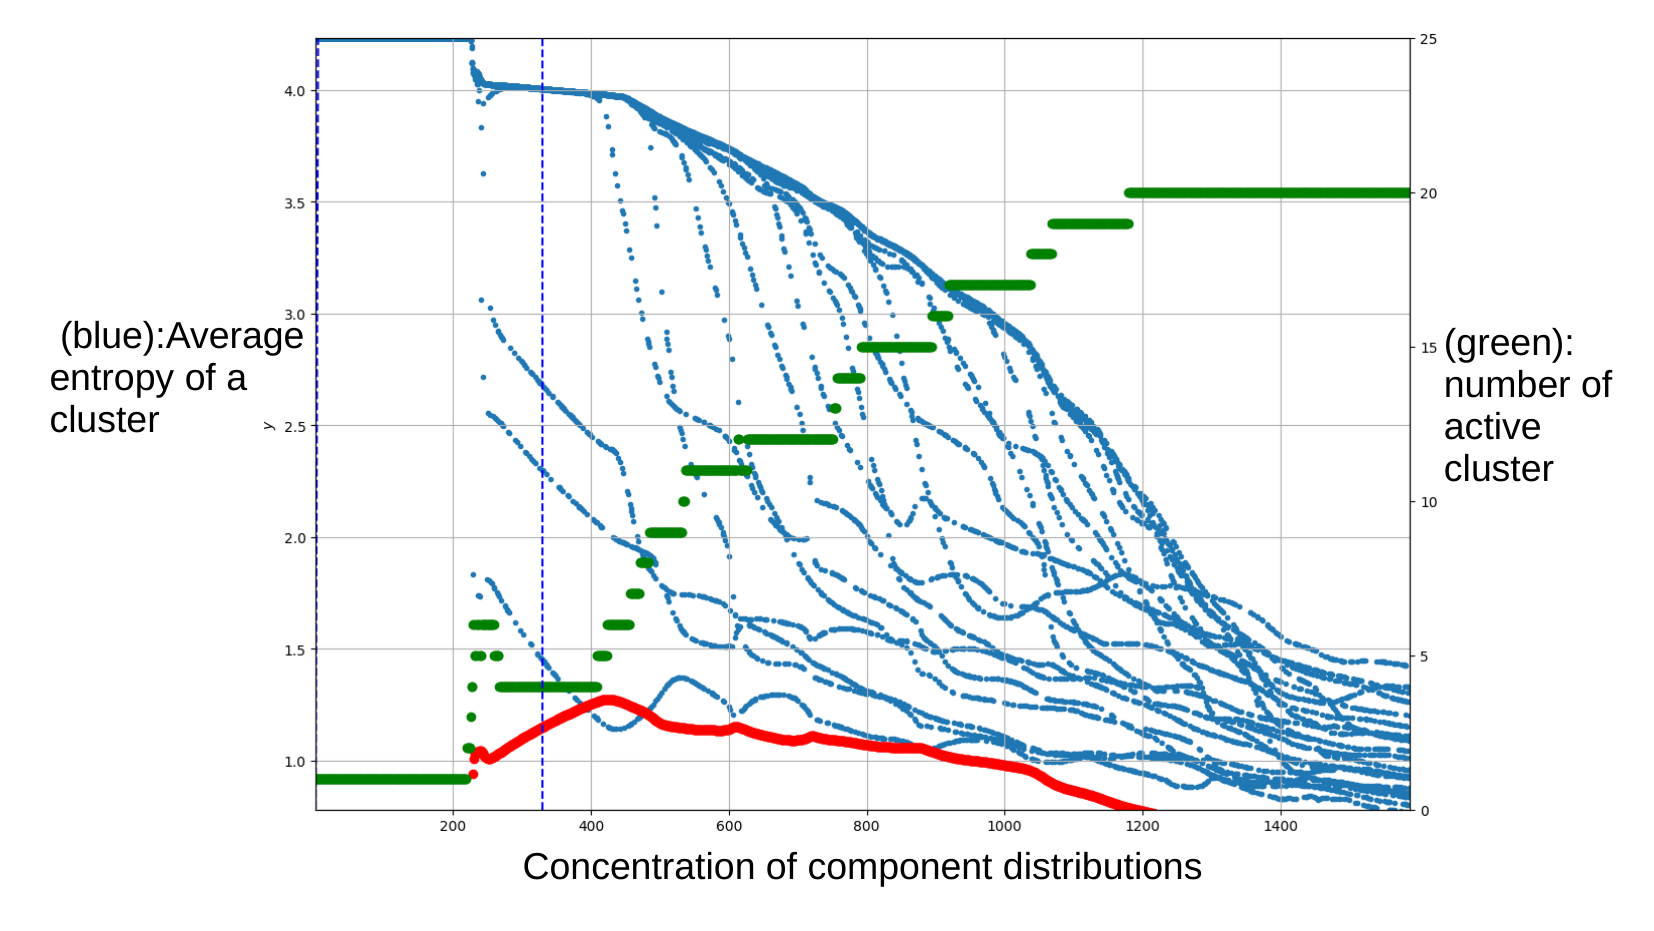

(blue):Average entropy of a cluster
(green): number of active cluster
Concentration of component distributions